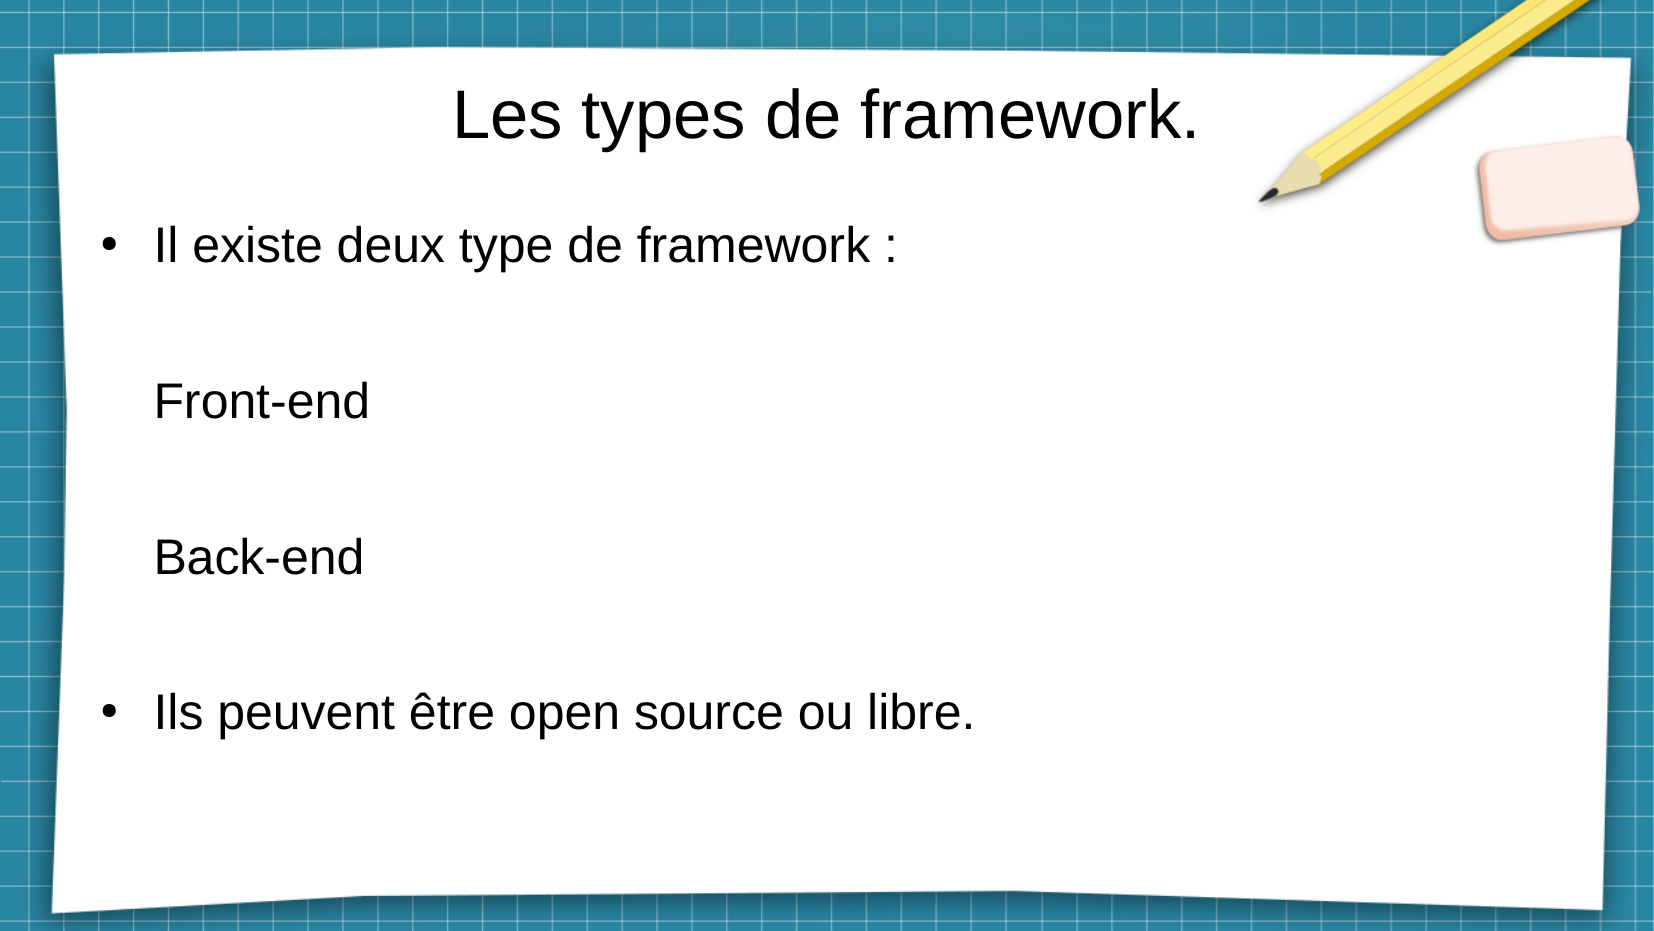

# Les types de framework.
Il existe deux type de framework :
Front-end
Back-end
Ils peuvent être open source ou libre.